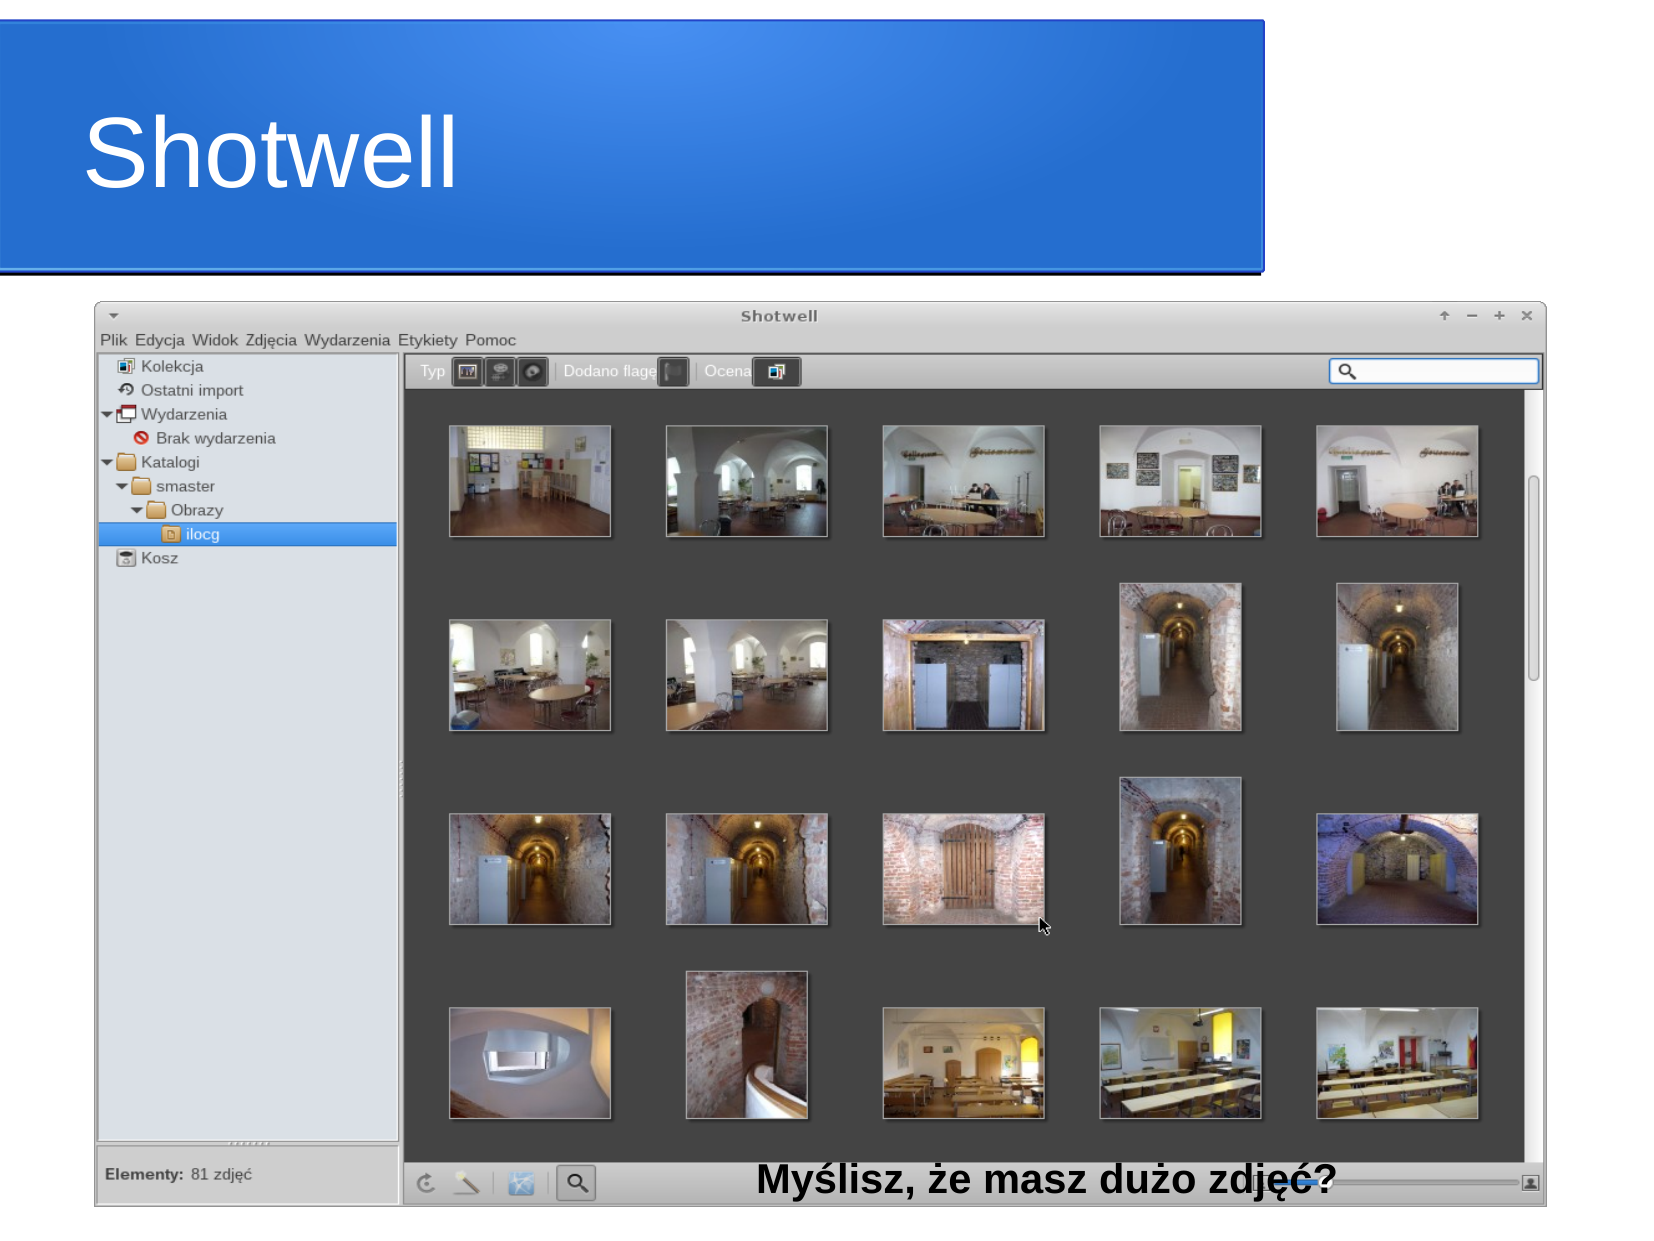

# Shotwell
Myślisz, że masz dużo zdjęć?